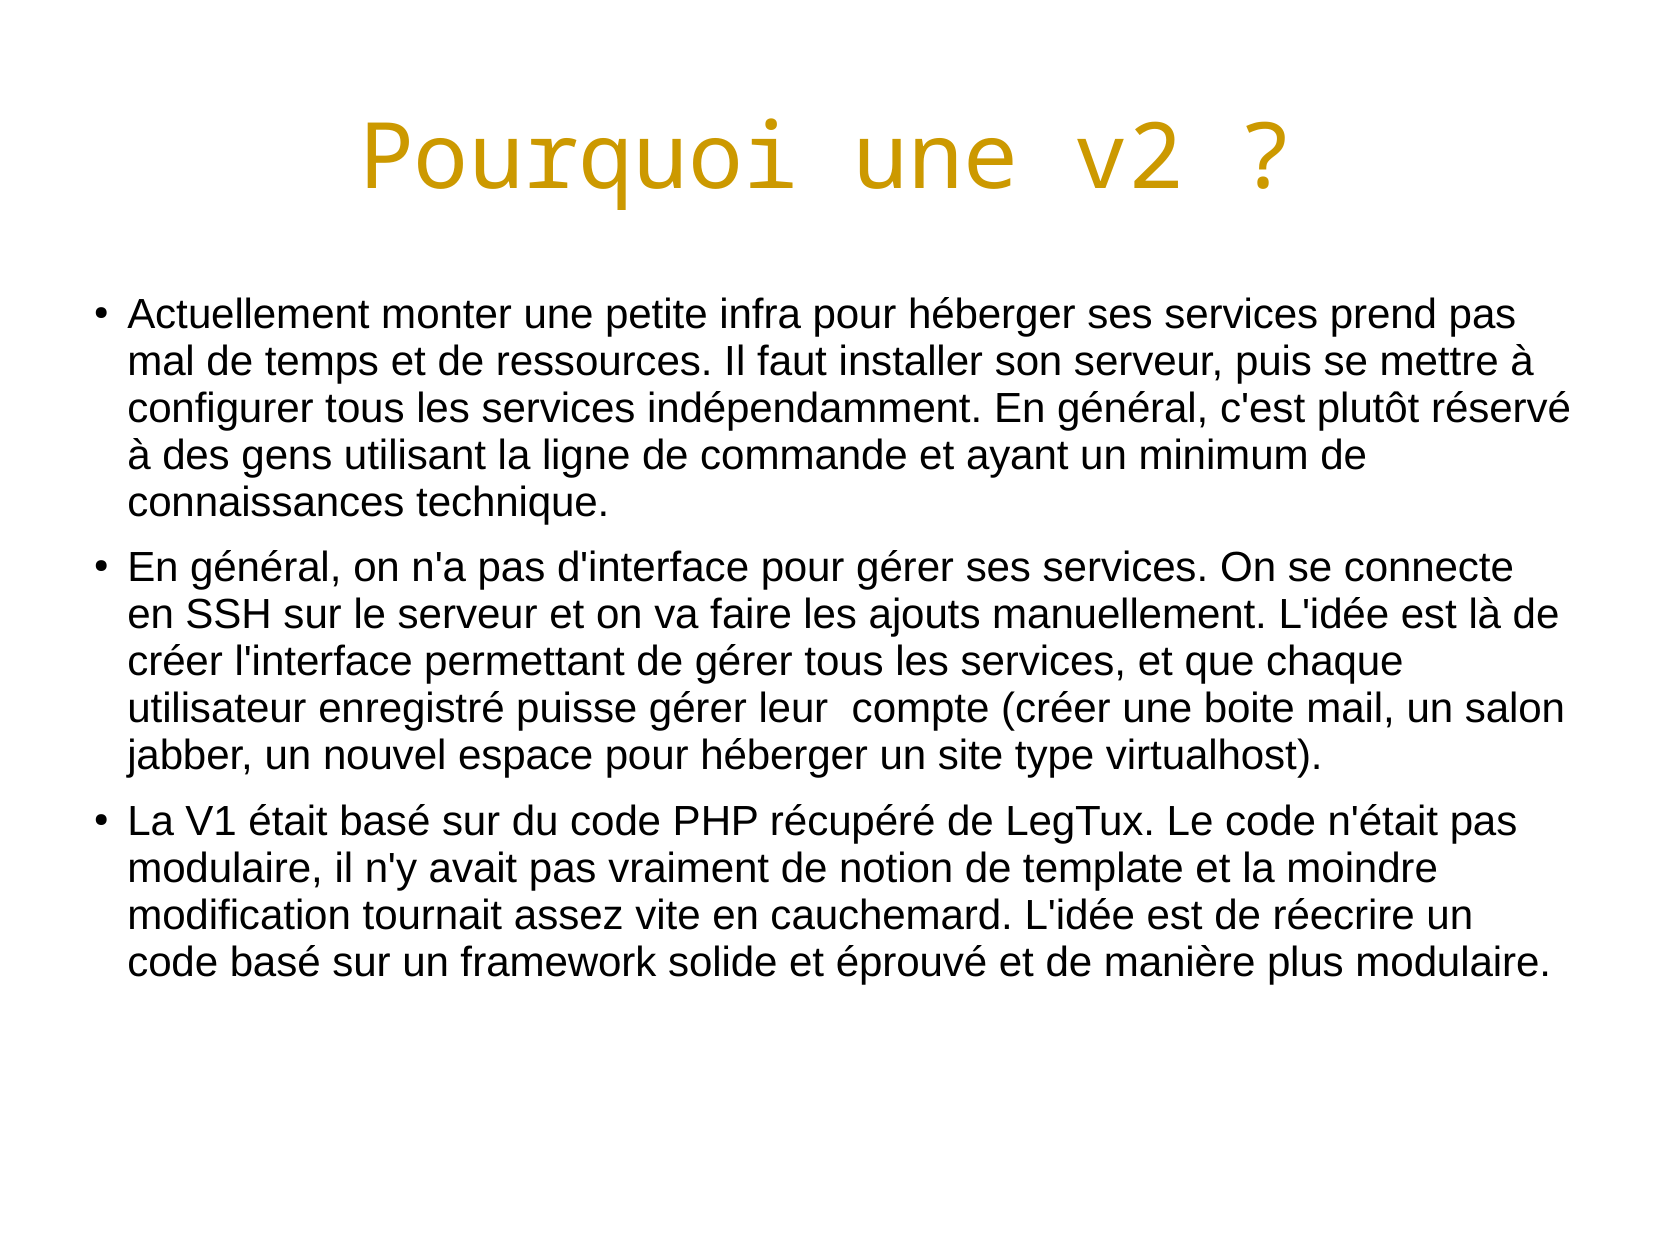

# Pourquoi une v2 ?
Actuellement monter une petite infra pour héberger ses services prend pas mal de temps et de ressources. Il faut installer son serveur, puis se mettre à configurer tous les services indépendamment. En général, c'est plutôt réservé à des gens utilisant la ligne de commande et ayant un minimum de connaissances technique.
En général, on n'a pas d'interface pour gérer ses services. On se connecte en SSH sur le serveur et on va faire les ajouts manuellement. L'idée est là de créer l'interface permettant de gérer tous les services, et que chaque utilisateur enregistré puisse gérer leur compte (créer une boite mail, un salon jabber, un nouvel espace pour héberger un site type virtualhost).
La V1 était basé sur du code PHP récupéré de LegTux. Le code n'était pas modulaire, il n'y avait pas vraiment de notion de template et la moindre modification tournait assez vite en cauchemard. L'idée est de réecrire un code basé sur un framework solide et éprouvé et de manière plus modulaire.